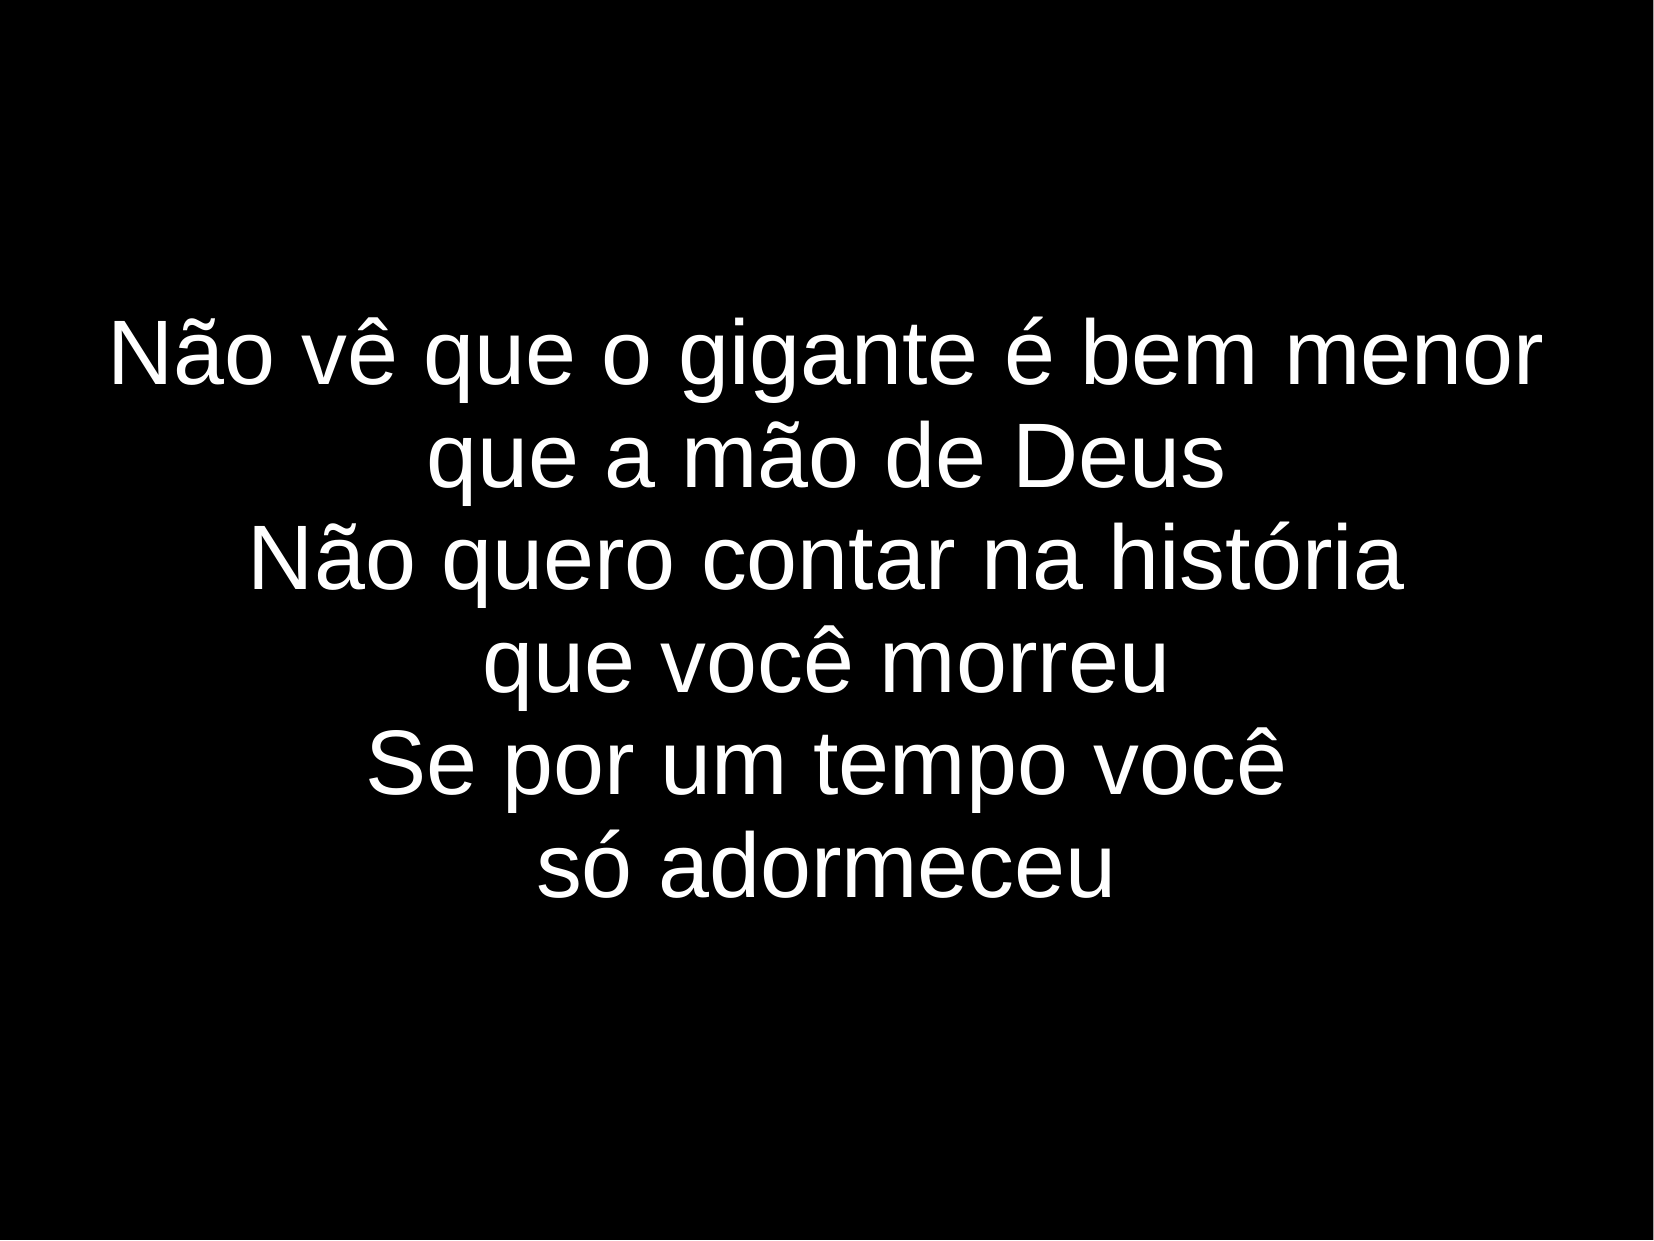

# Não vê que o gigante é bem menor
que a mão de Deus
Não quero contar na história
que você morreu
Se por um tempo você
só adormeceu